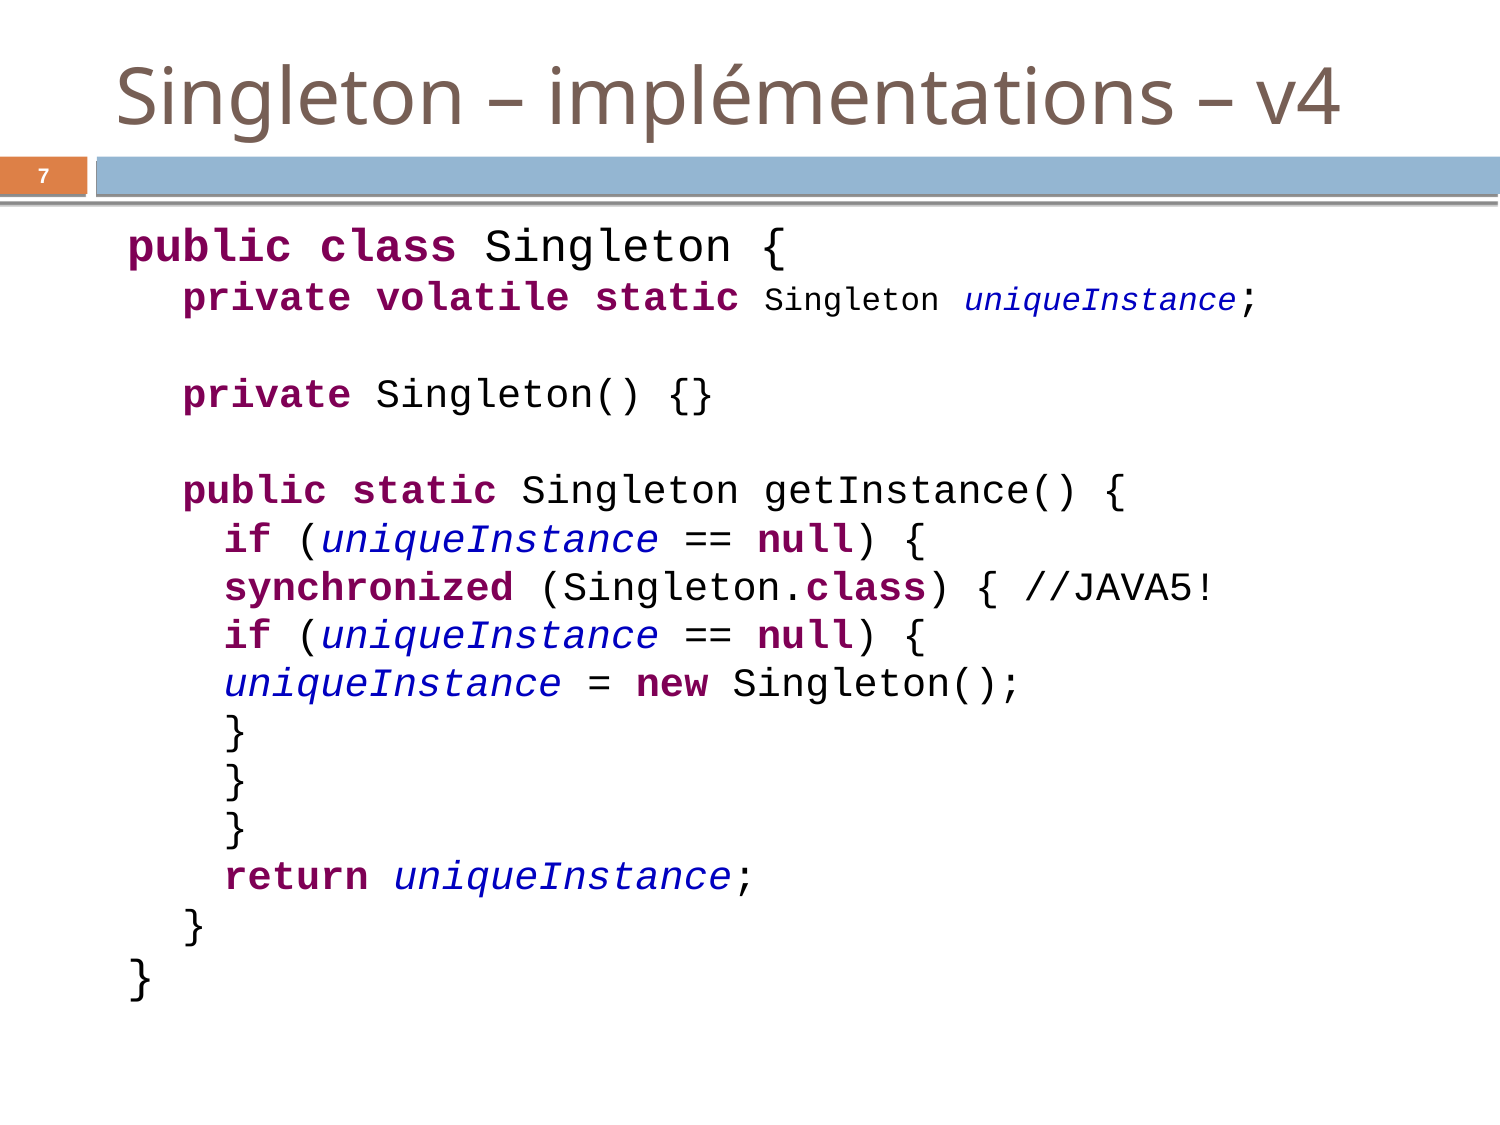

# Singleton – implémentations – v4
public class Singleton {
private volatile static Singleton uniqueInstance;
private Singleton() {}
public static Singleton getInstance() {
	if (uniqueInstance == null) {
		synchronized (Singleton.class) { //JAVA5!
		if (uniqueInstance == null) {
			uniqueInstance = new Singleton();
		}
		}
	}
	return uniqueInstance;
}
}